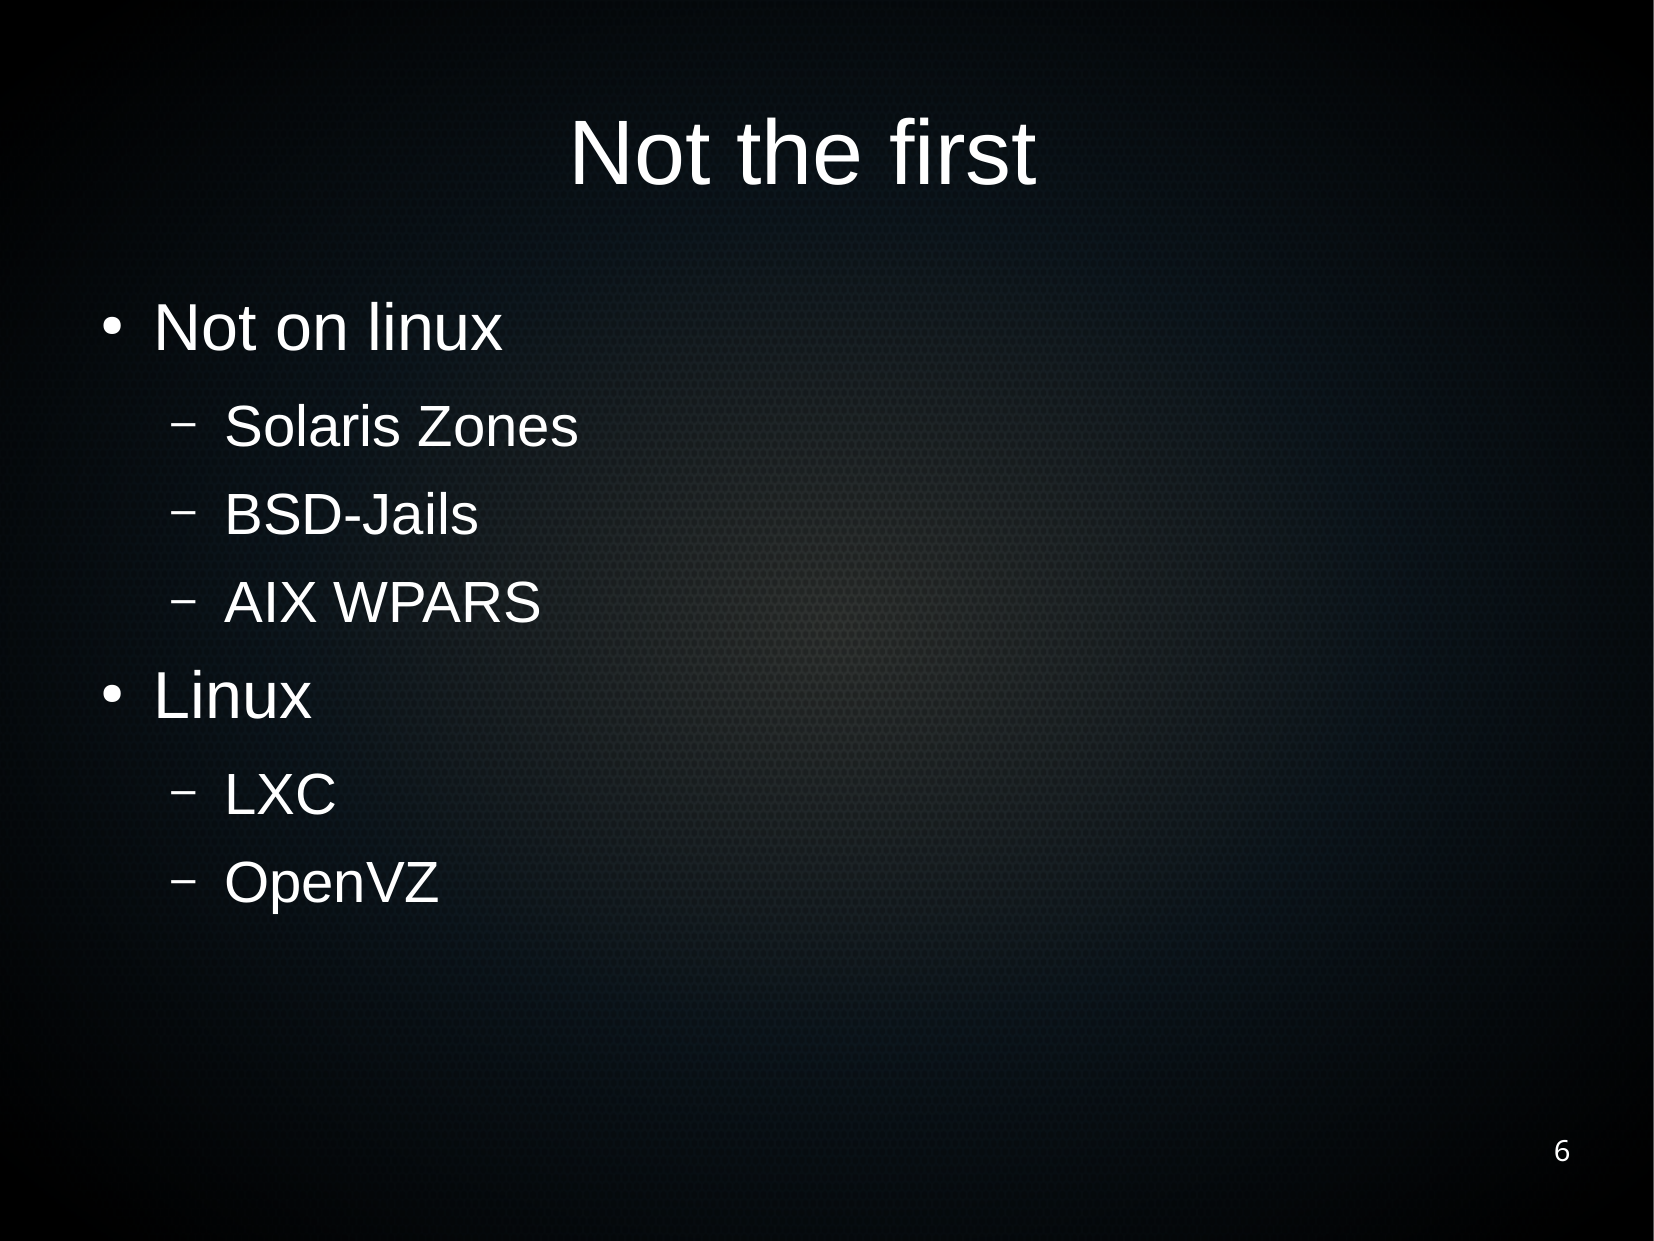

# Not the first
Not on linux
Solaris Zones
BSD-Jails
AIX WPARS
Linux
LXC
OpenVZ
6